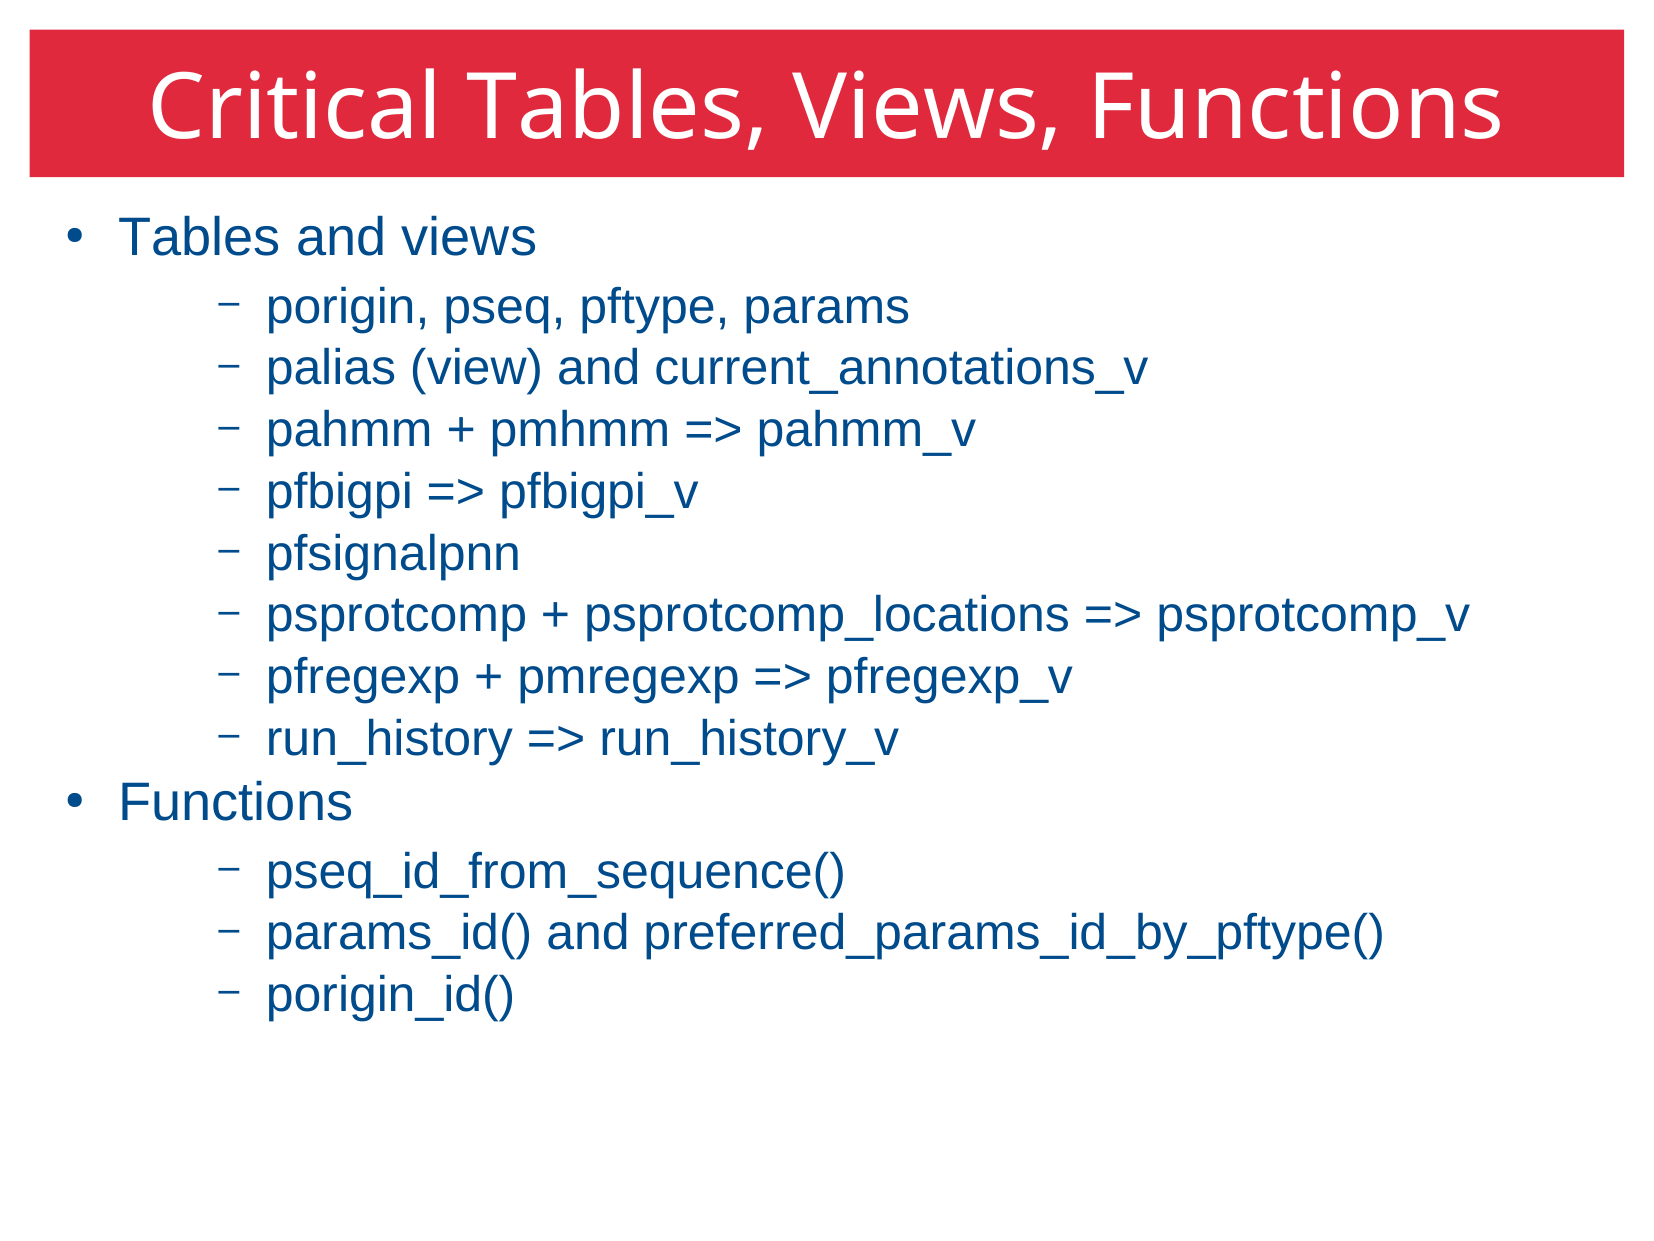

# Critical Tables, Views, Functions
Tables and views
porigin, pseq, pftype, params
palias (view) and current_annotations_v
pahmm + pmhmm => pahmm_v
pfbigpi => pfbigpi_v
pfsignalpnn
psprotcomp + psprotcomp_locations => psprotcomp_v
pfregexp + pmregexp => pfregexp_v
run_history => run_history_v
Functions
pseq_id_from_sequence()
params_id() and preferred_params_id_by_pftype()
porigin_id()